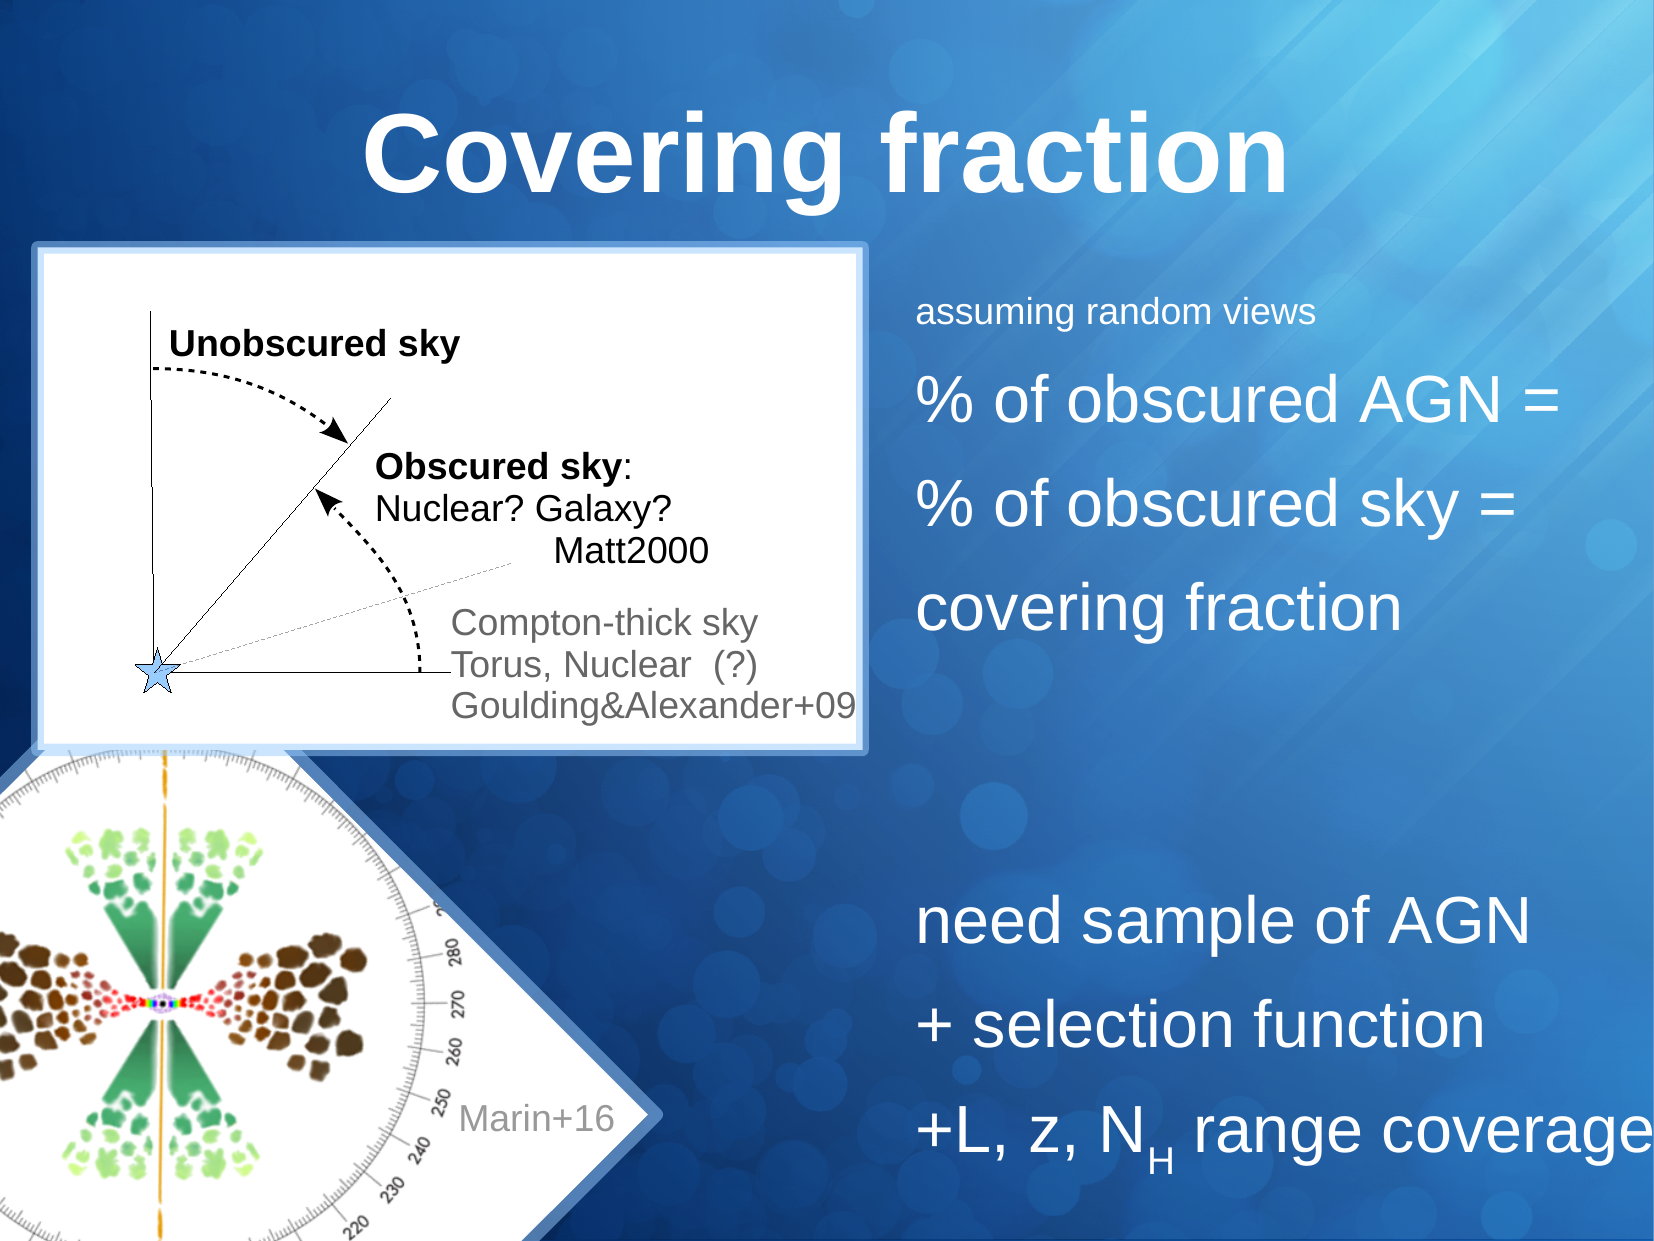

# Covering fraction
assuming random views
% of obscured AGN =
% of obscured sky =
covering fraction
need sample of AGN
+ selection function
+L, z, NH range coverage
Unobscured sky
Obscured sky: Nuclear? Galaxy?
 Matt2000
Compton-thick sky
Torus, Nuclear (?) Goulding&Alexander+09
Marin+16